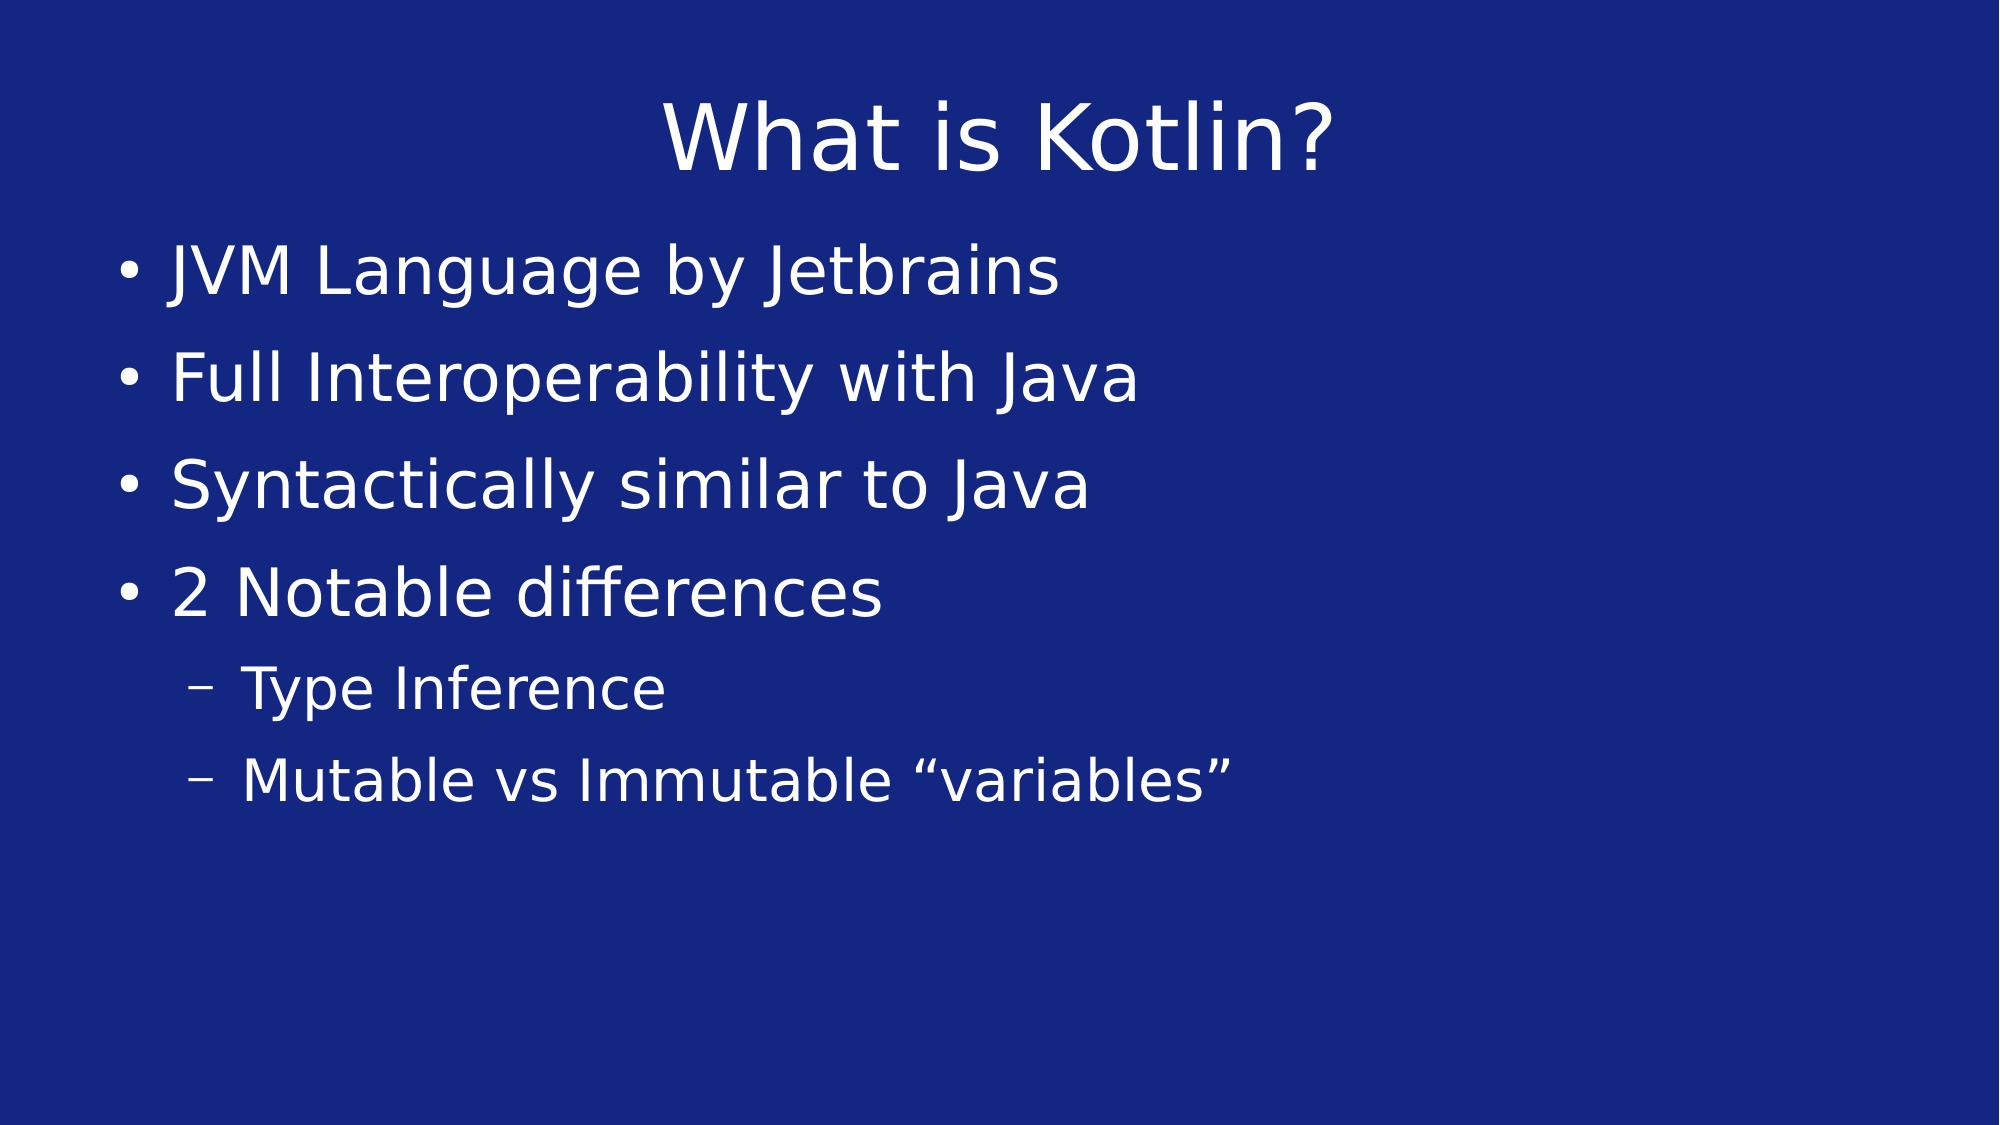

# What is Kotlin?
JVM Language by Jetbrains
Full Interoperability with Java
Syntactically similar to Java
2 Notable differences
Type Inference
Mutable vs Immutable “variables”